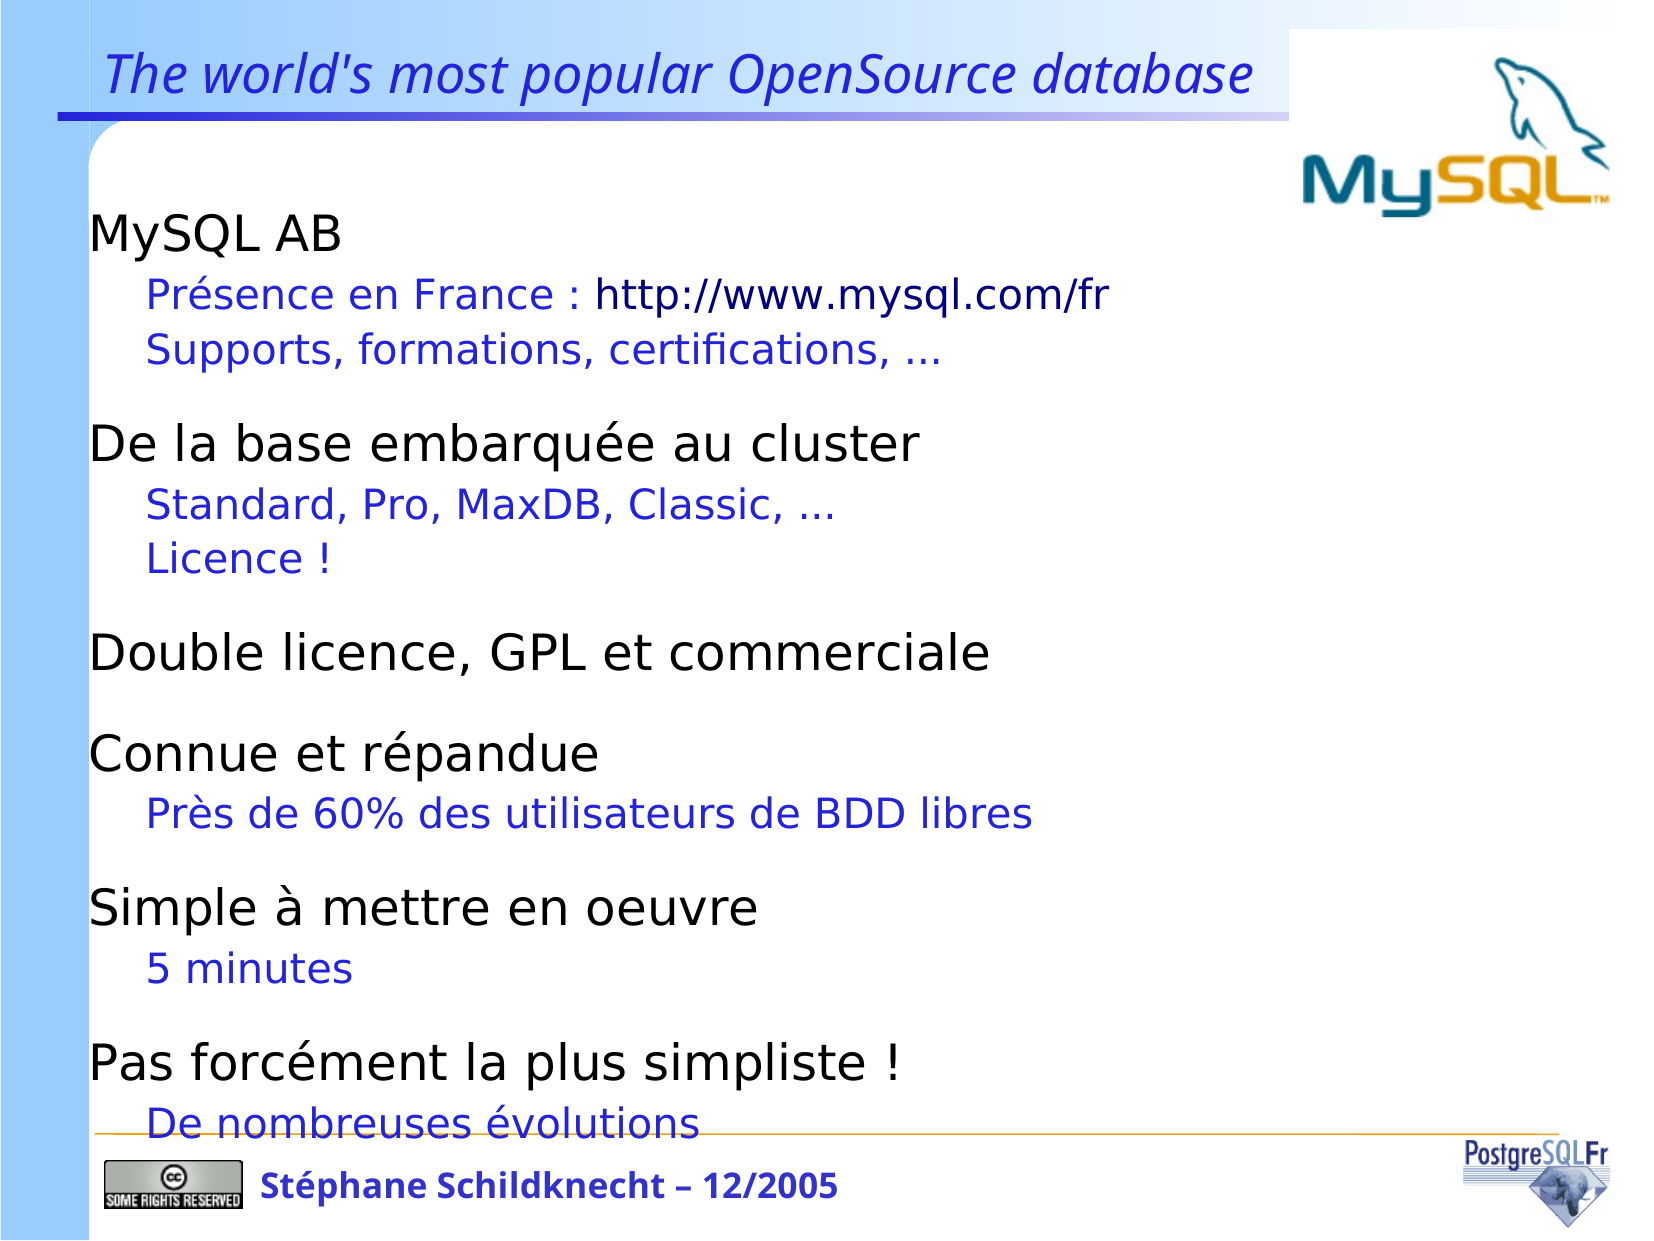

# The world's most popular OpenSource database
MySQL AB
Présence en France : http://www.mysql.com/fr
Supports, formations, certifications, ...
De la base embarquée au cluster
Standard, Pro, MaxDB, Classic, ...
Licence !
Double licence, GPL et commerciale
Connue et répandue
Près de 60% des utilisateurs de BDD libres
Simple à mettre en oeuvre
5 minutes
Pas forcément la plus simpliste !
De nombreuses évolutions